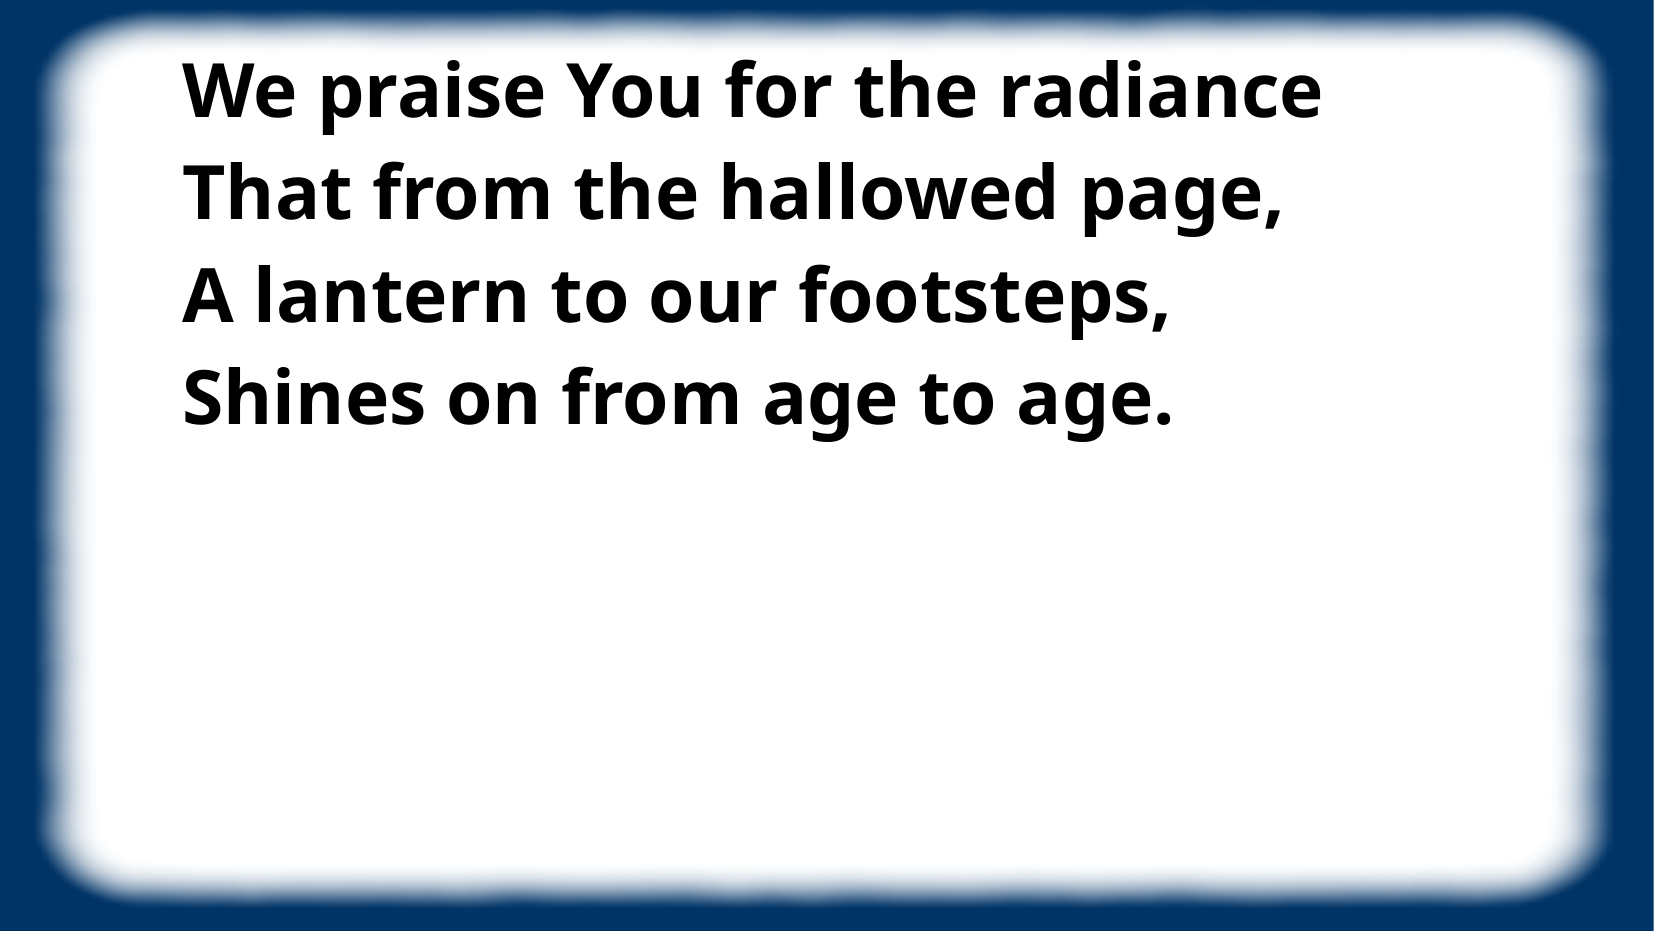

We praise You for the radiance
 That from the hallowed page,
 A lantern to our footsteps,
 Shines on from age to age.